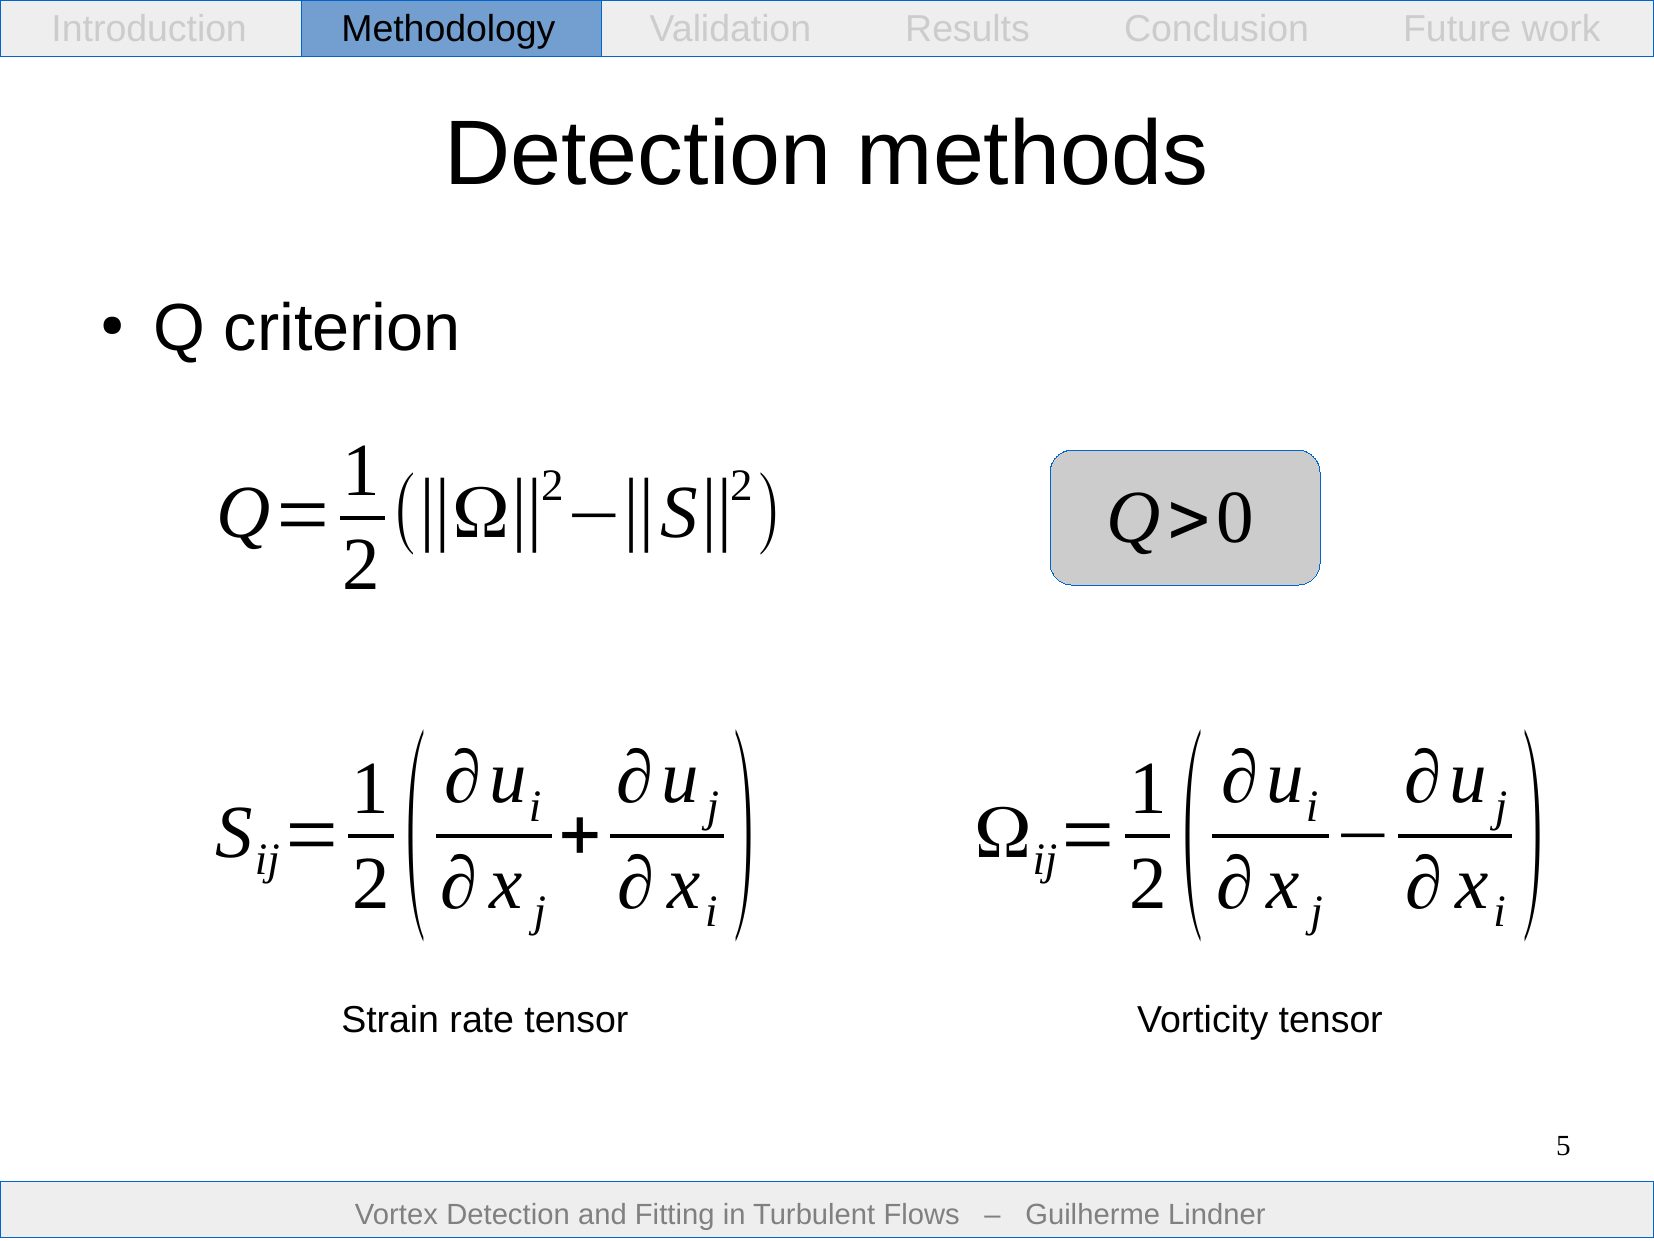

Introduction Methodology Validation Results Conclusion Future work
# Detection methods
Q criterion
Strain rate tensor
Vorticity tensor
5
Vortex Detection and Fitting in Turbulent Flows – Guilherme Lindner